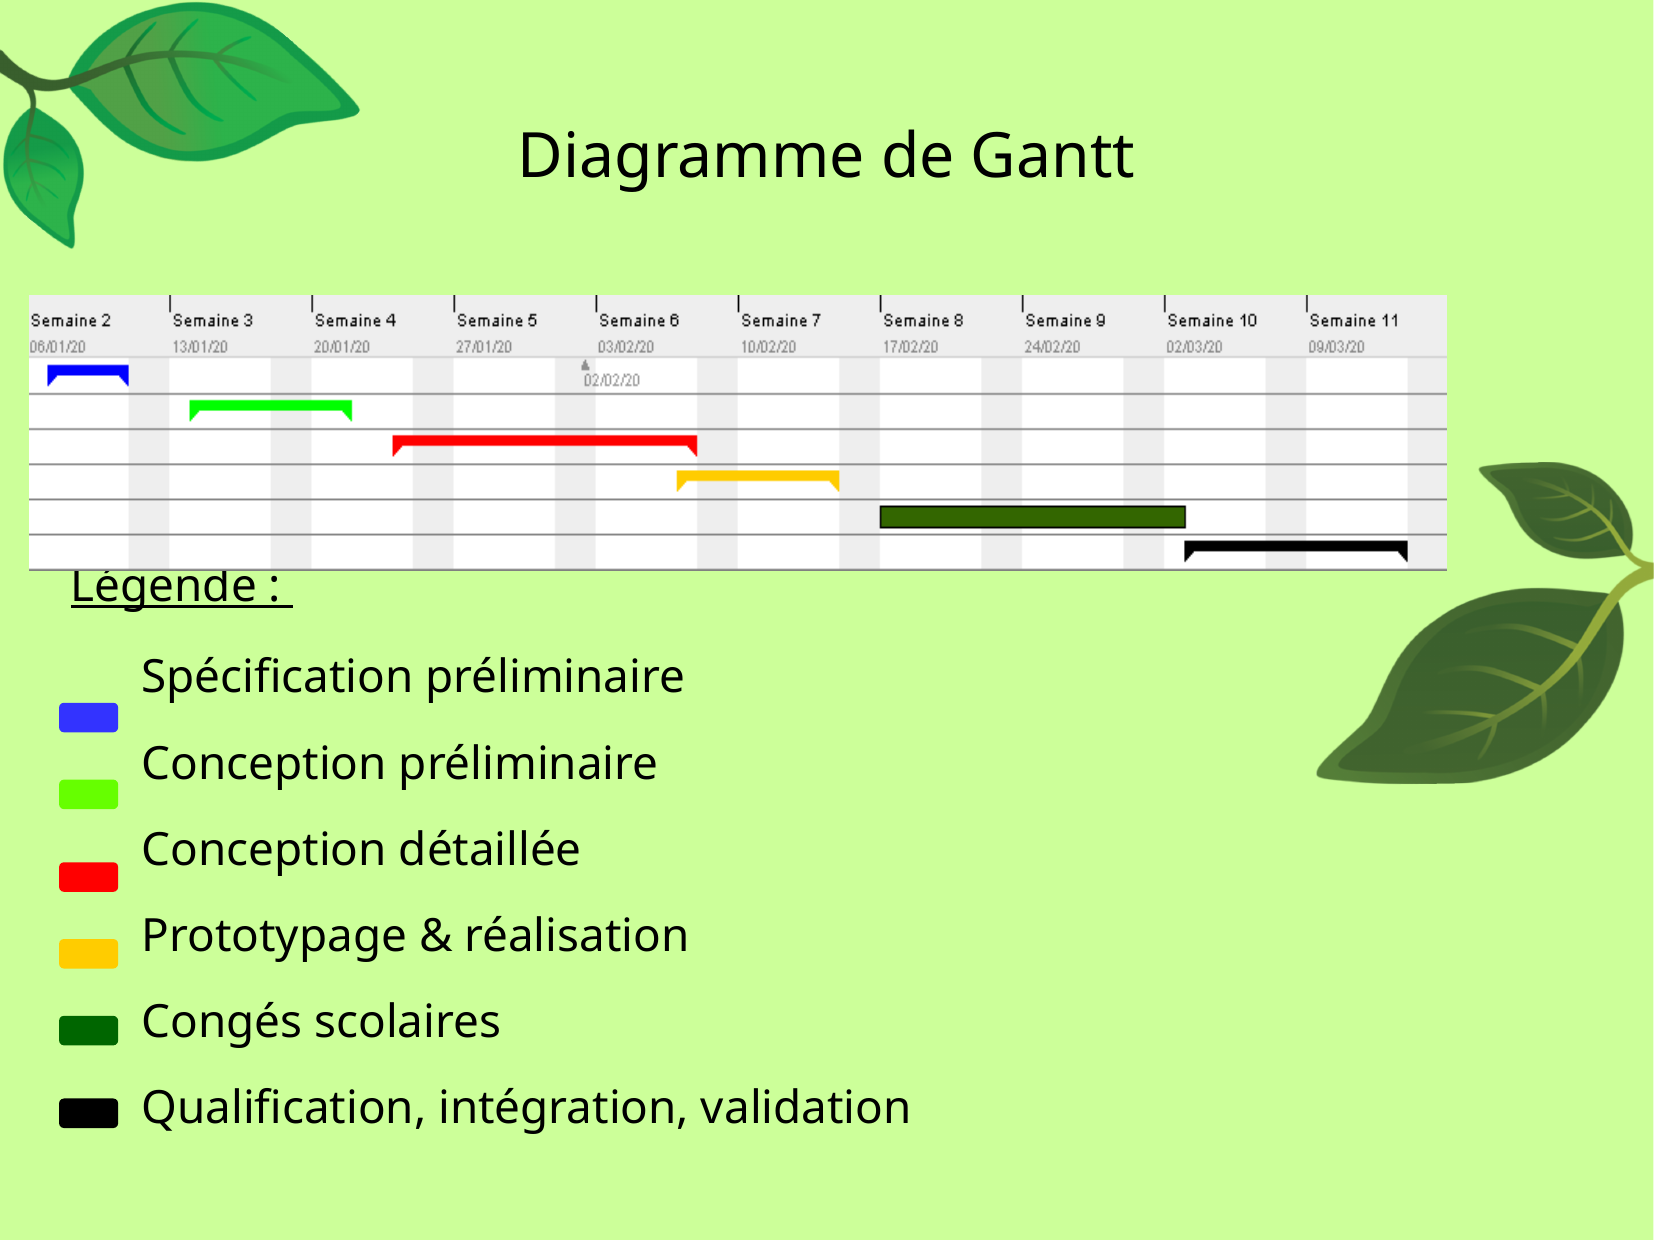

# Diagramme de Gantt
Légende :
Spécification préliminaire
Conception préliminaire
Conception détaillée
Prototypage & réalisation
Congés scolaires
Qualification, intégration, validation